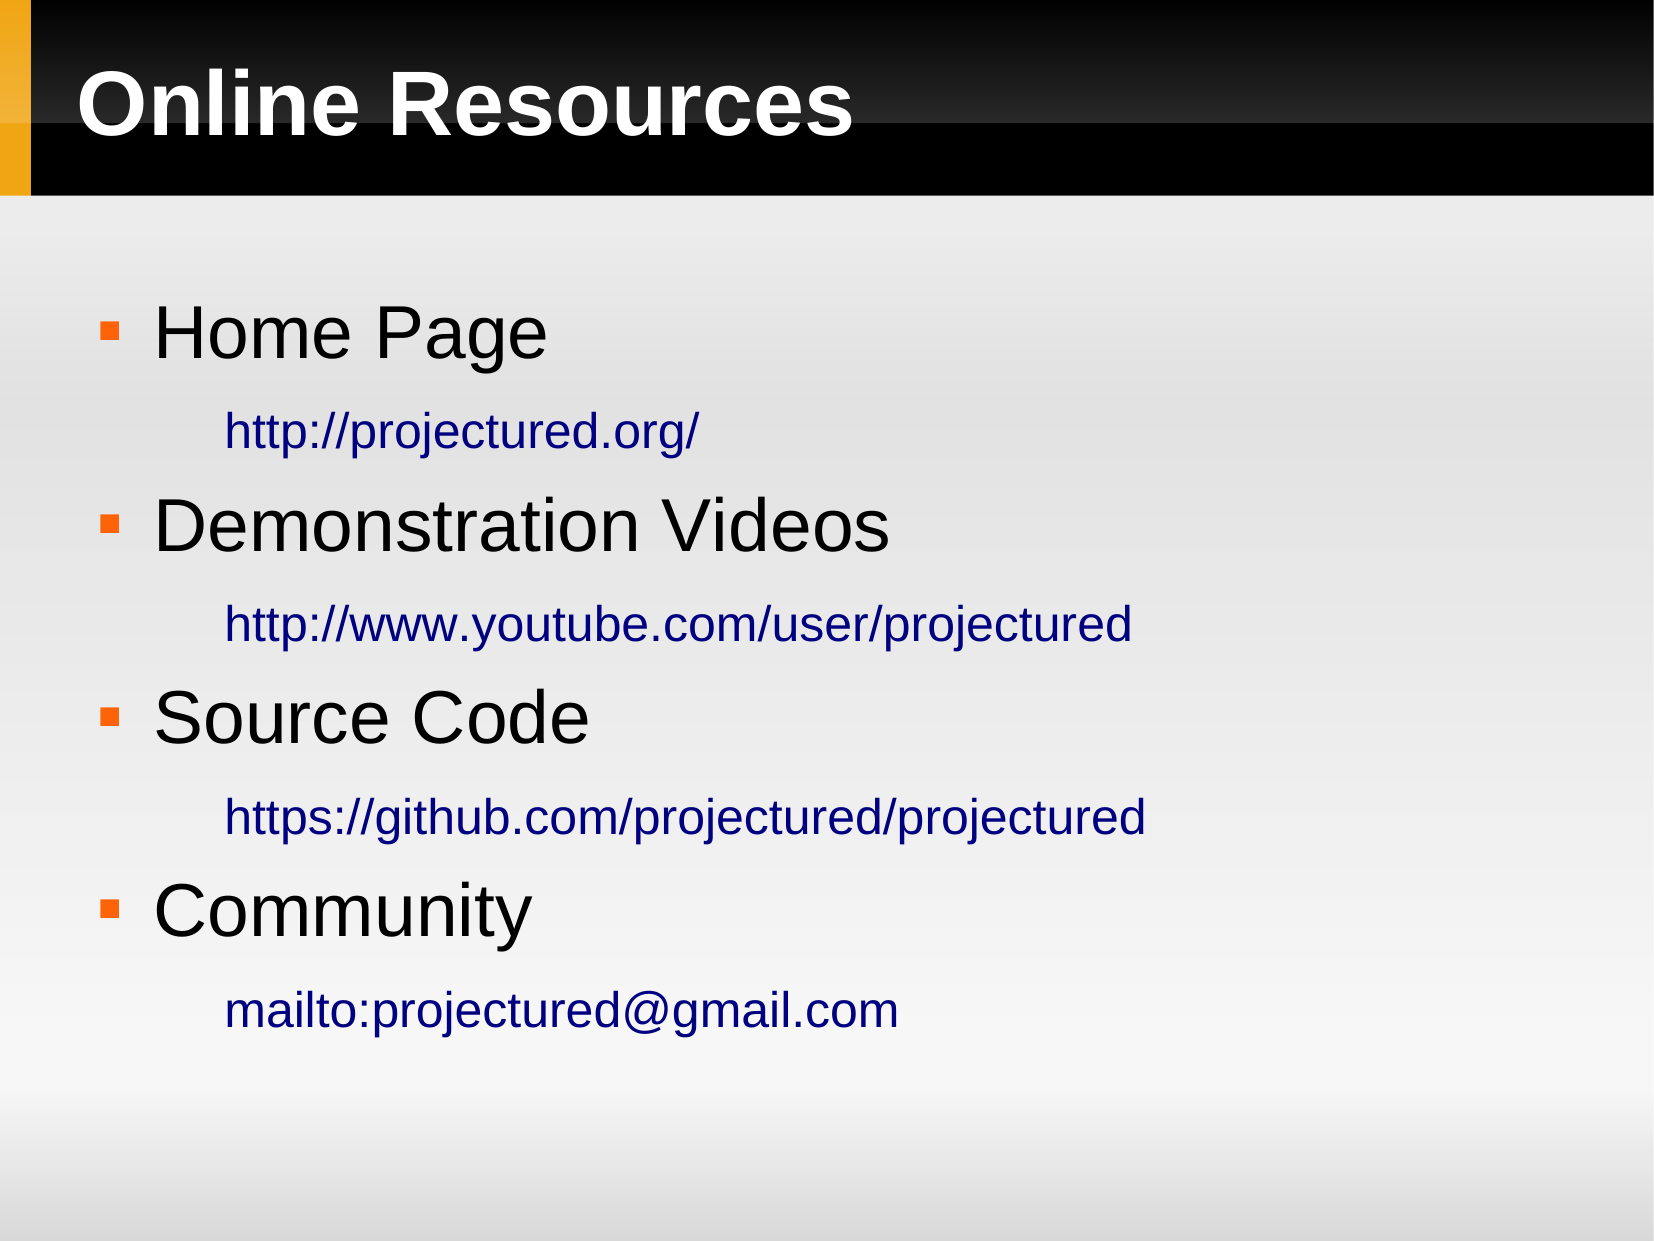

# Online Resources
Home Page
http://projectured.org/
Demonstration Videos
http://www.youtube.com/user/projectured
Source Code
https://github.com/projectured/projectured
Community
mailto:projectured@gmail.com